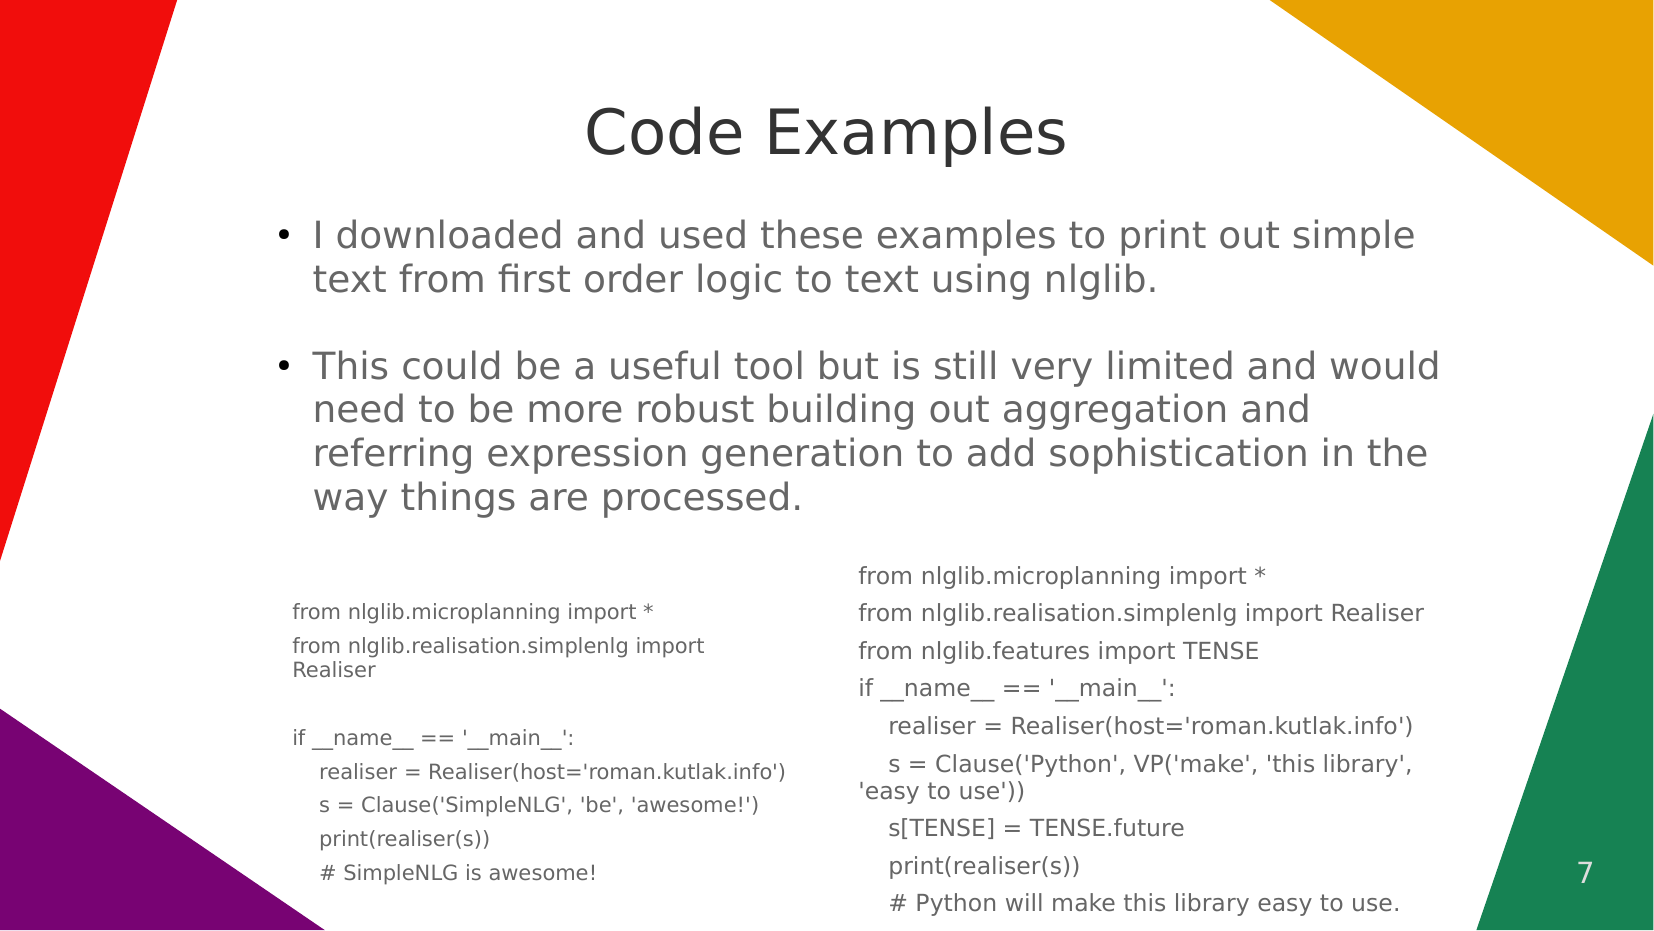

# Code Examples
I downloaded and used these examples to print out simple text from first order logic to text using nlglib.
This could be a useful tool but is still very limited and would need to be more robust building out aggregation and referring expression generation to add sophistication in the way things are processed.
from nlglib.microplanning import *
from nlglib.realisation.simplenlg import Realiser
from nlglib.features import TENSE
if __name__ == '__main__':
 realiser = Realiser(host='roman.kutlak.info')
 s = Clause('Python', VP('make', 'this library', 'easy to use'))
 s[TENSE] = TENSE.future
 print(realiser(s))
 # Python will make this library easy to use.
from nlglib.microplanning import *
from nlglib.realisation.simplenlg import Realiser
if __name__ == '__main__':
 realiser = Realiser(host='roman.kutlak.info')
 s = Clause('SimpleNLG', 'be', 'awesome!')
 print(realiser(s))
 # SimpleNLG is awesome!
7